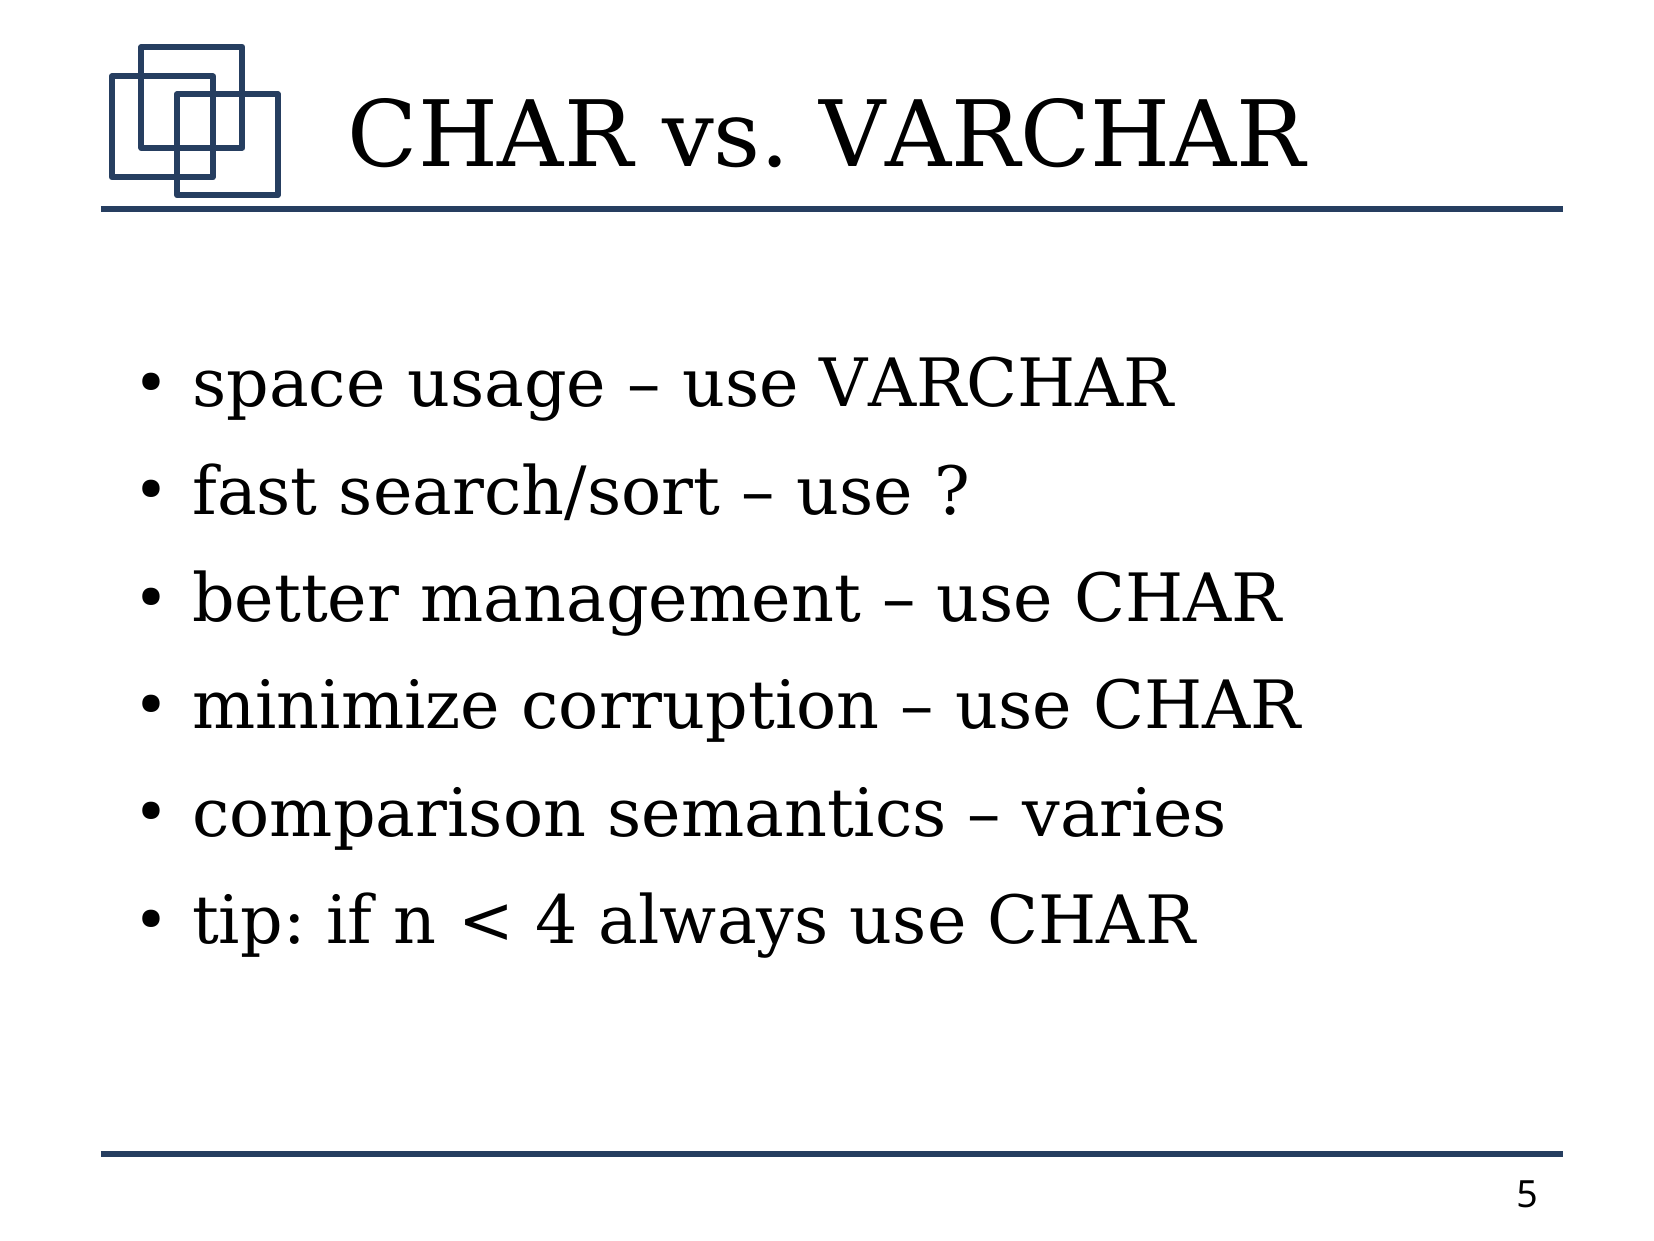

# CHAR vs. VARCHAR
space usage – use VARCHAR
fast search/sort – use ?
better management – use CHAR
minimize corruption – use CHAR
comparison semantics – varies
tip: if n < 4 always use CHAR